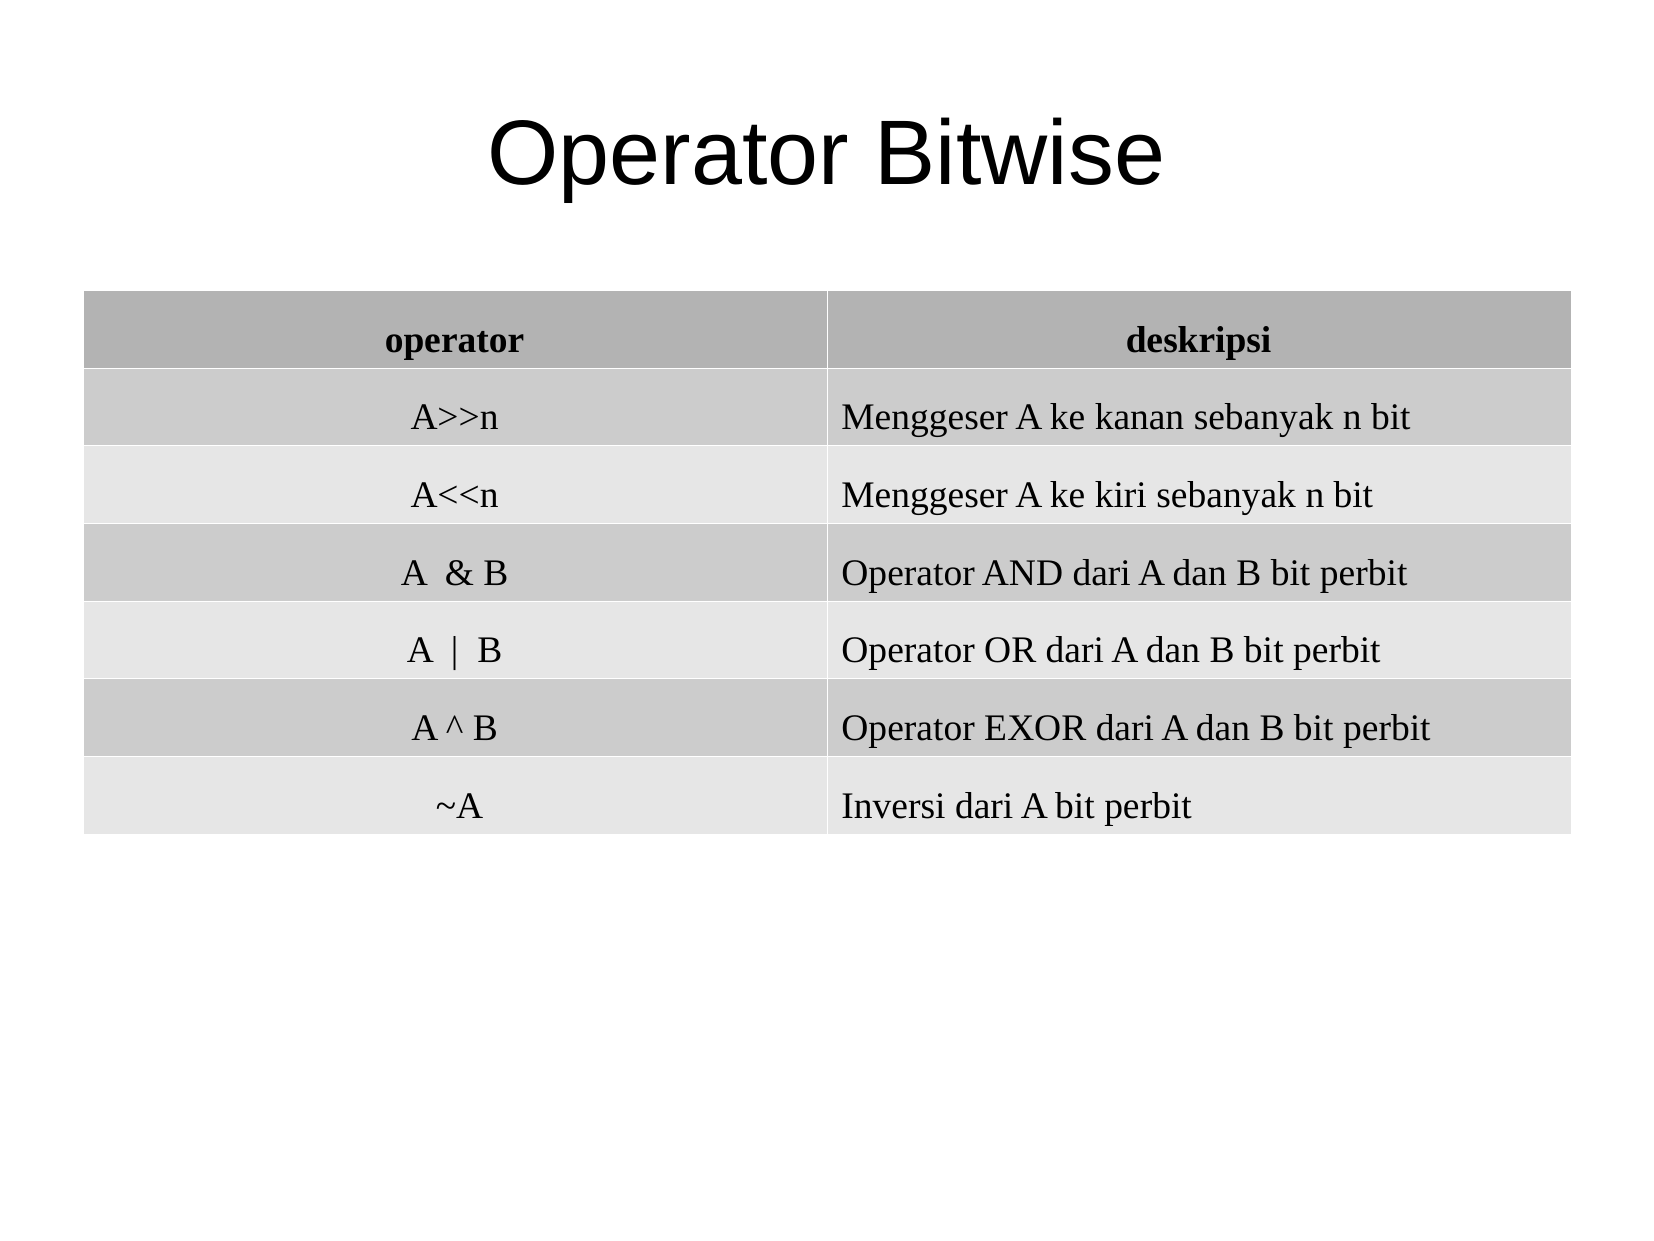

# Operator Bitwise
| operator | deskripsi |
| --- | --- |
| A>>n | Menggeser A ke kanan sebanyak n bit |
| A<<n | Menggeser A ke kiri sebanyak n bit |
| A & B | Operator AND dari A dan B bit perbit |
| A | B | Operator OR dari A dan B bit perbit |
| A ^ B | Operator EXOR dari A dan B bit perbit |
| ~A | Inversi dari A bit perbit |